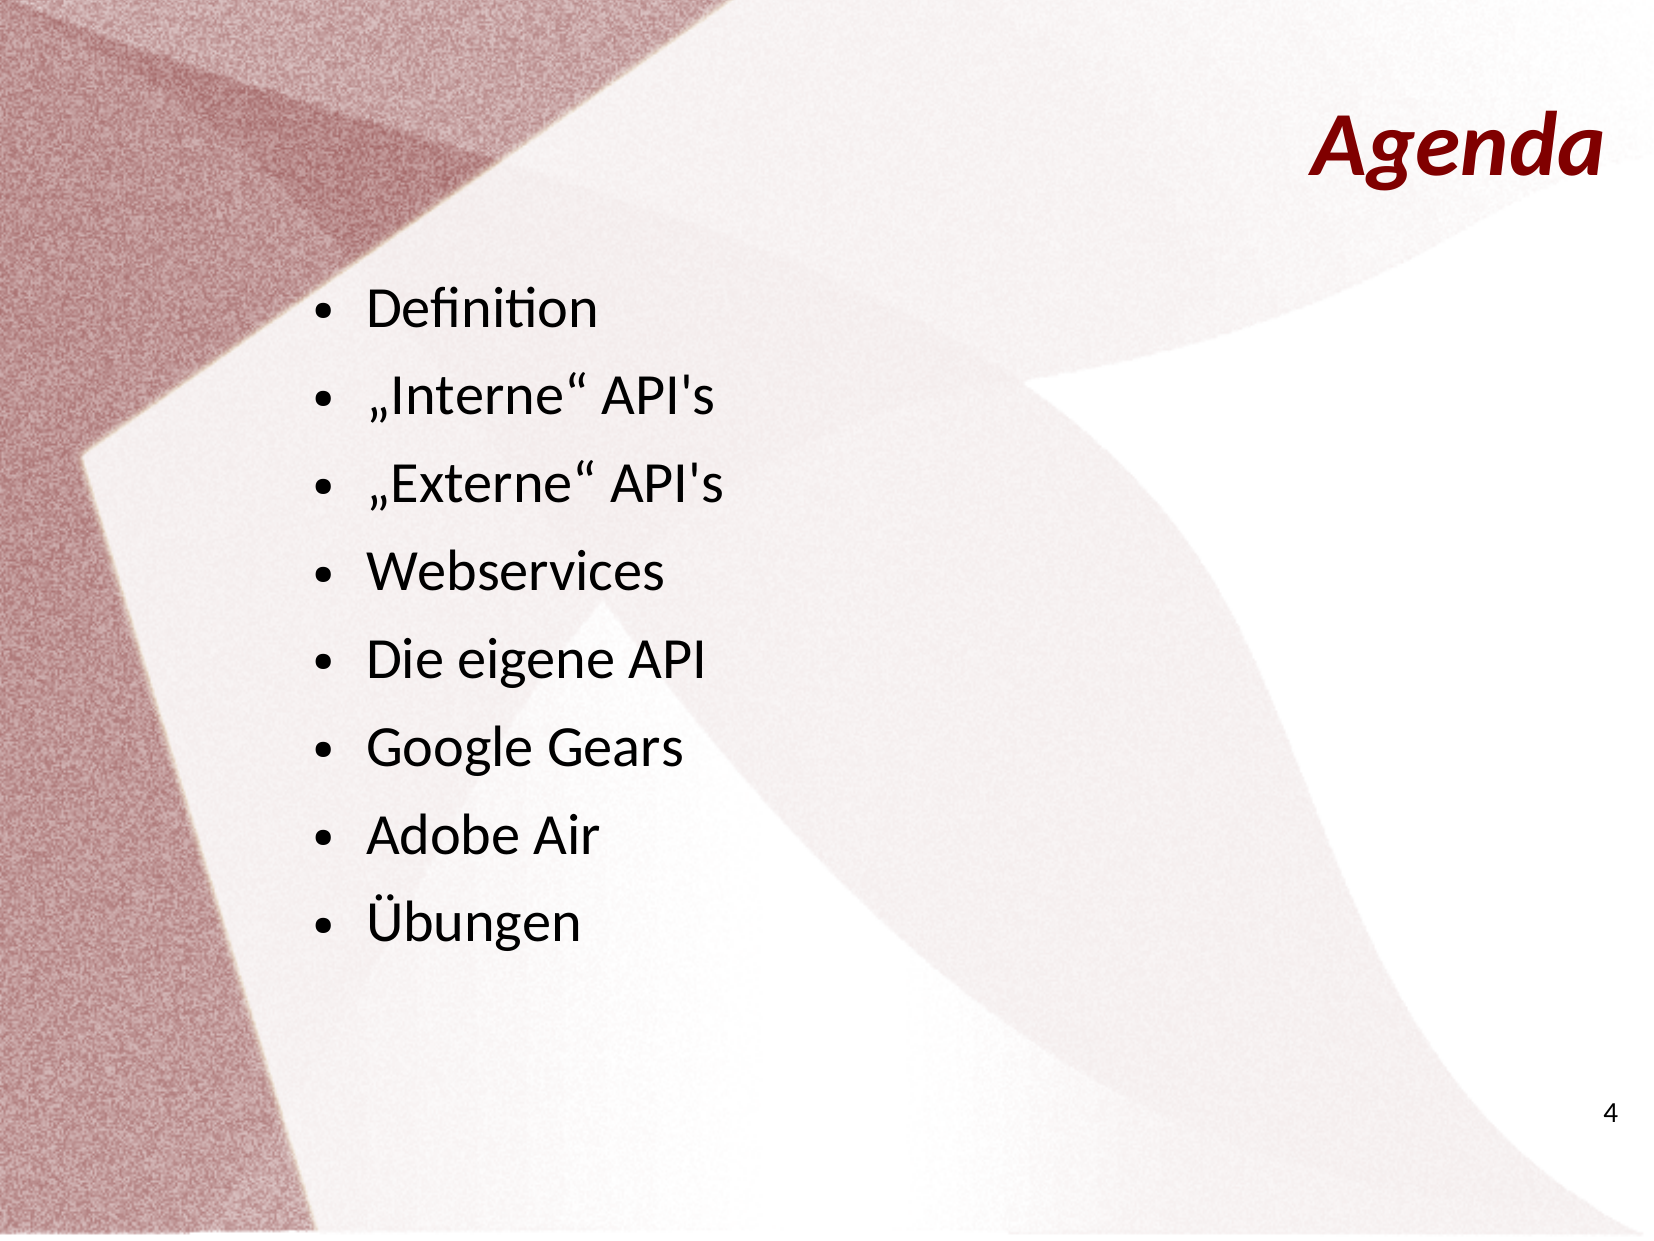

# Agenda
Definition
„Interne“ API's
„Externe“ API's
Webservices
Die eigene API
Google Gears
Adobe Air
Übungen
4